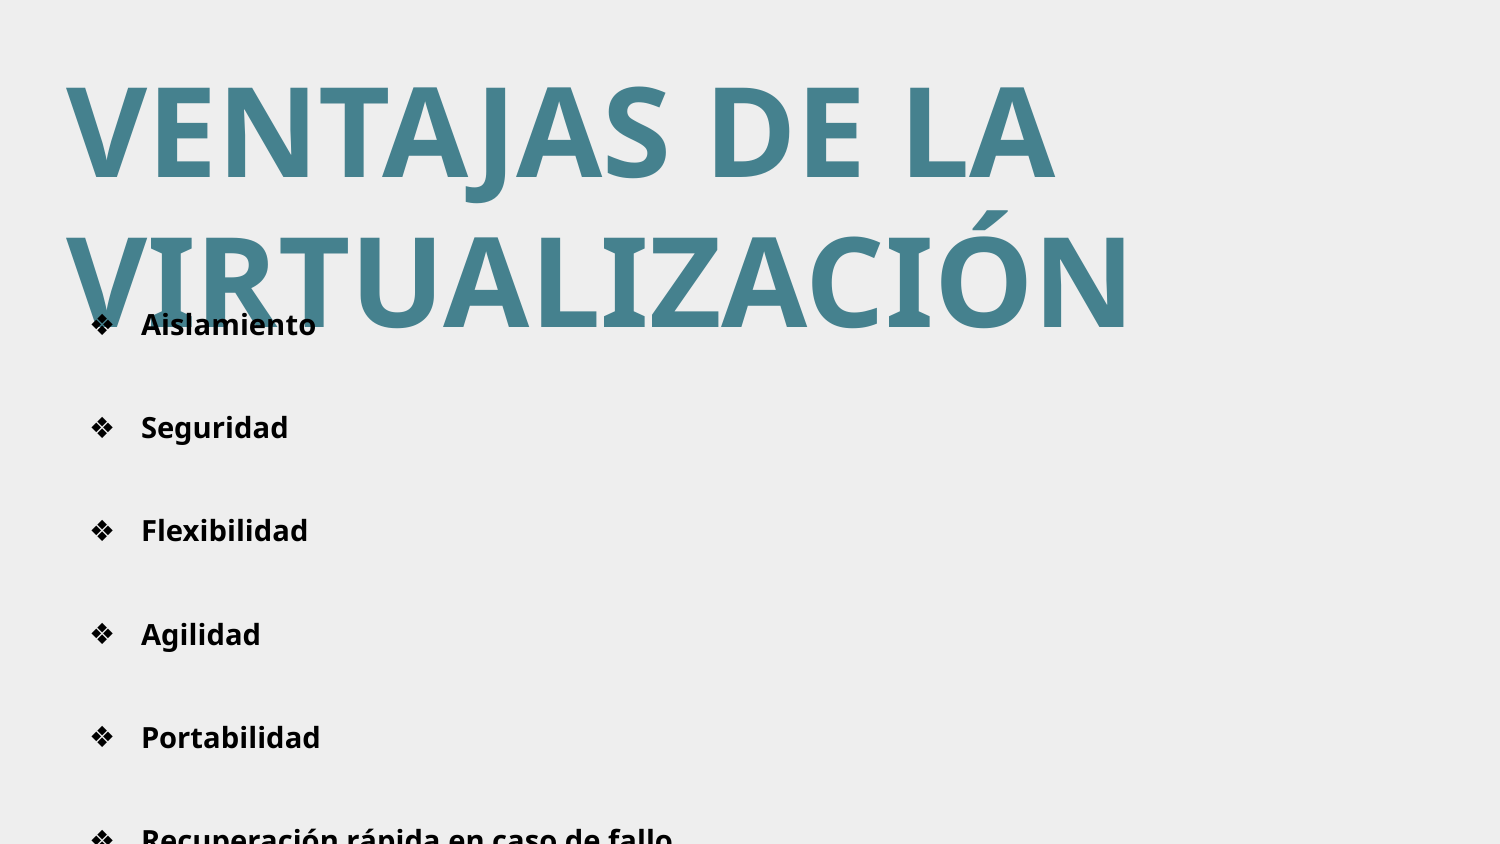

# VENTAJAS DE LA VIRTUALIZACIÓN
Aislamiento
Seguridad
Flexibilidad
Agilidad
Portabilidad
Recuperación rápida en caso de fallo